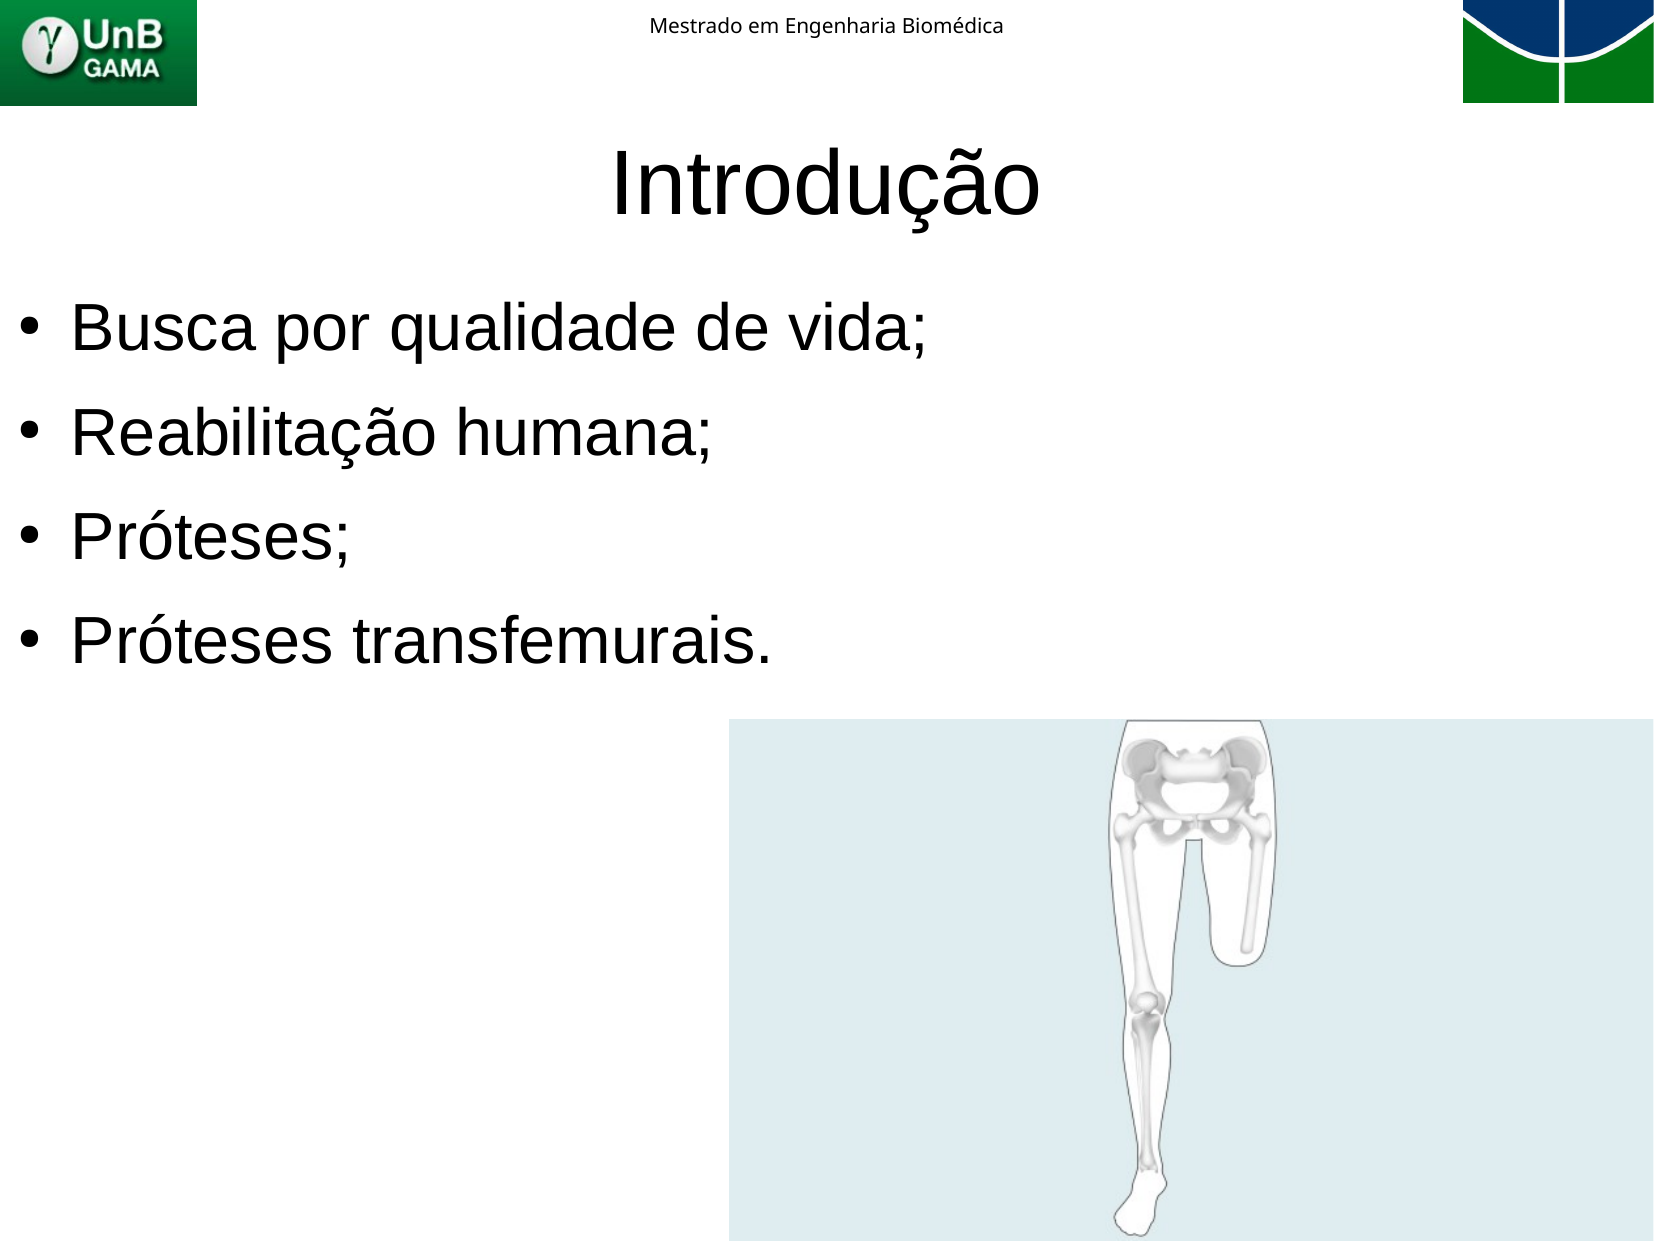

# Introdução
Busca por qualidade de vida;
Reabilitação humana;
Próteses;
Próteses transfemurais.